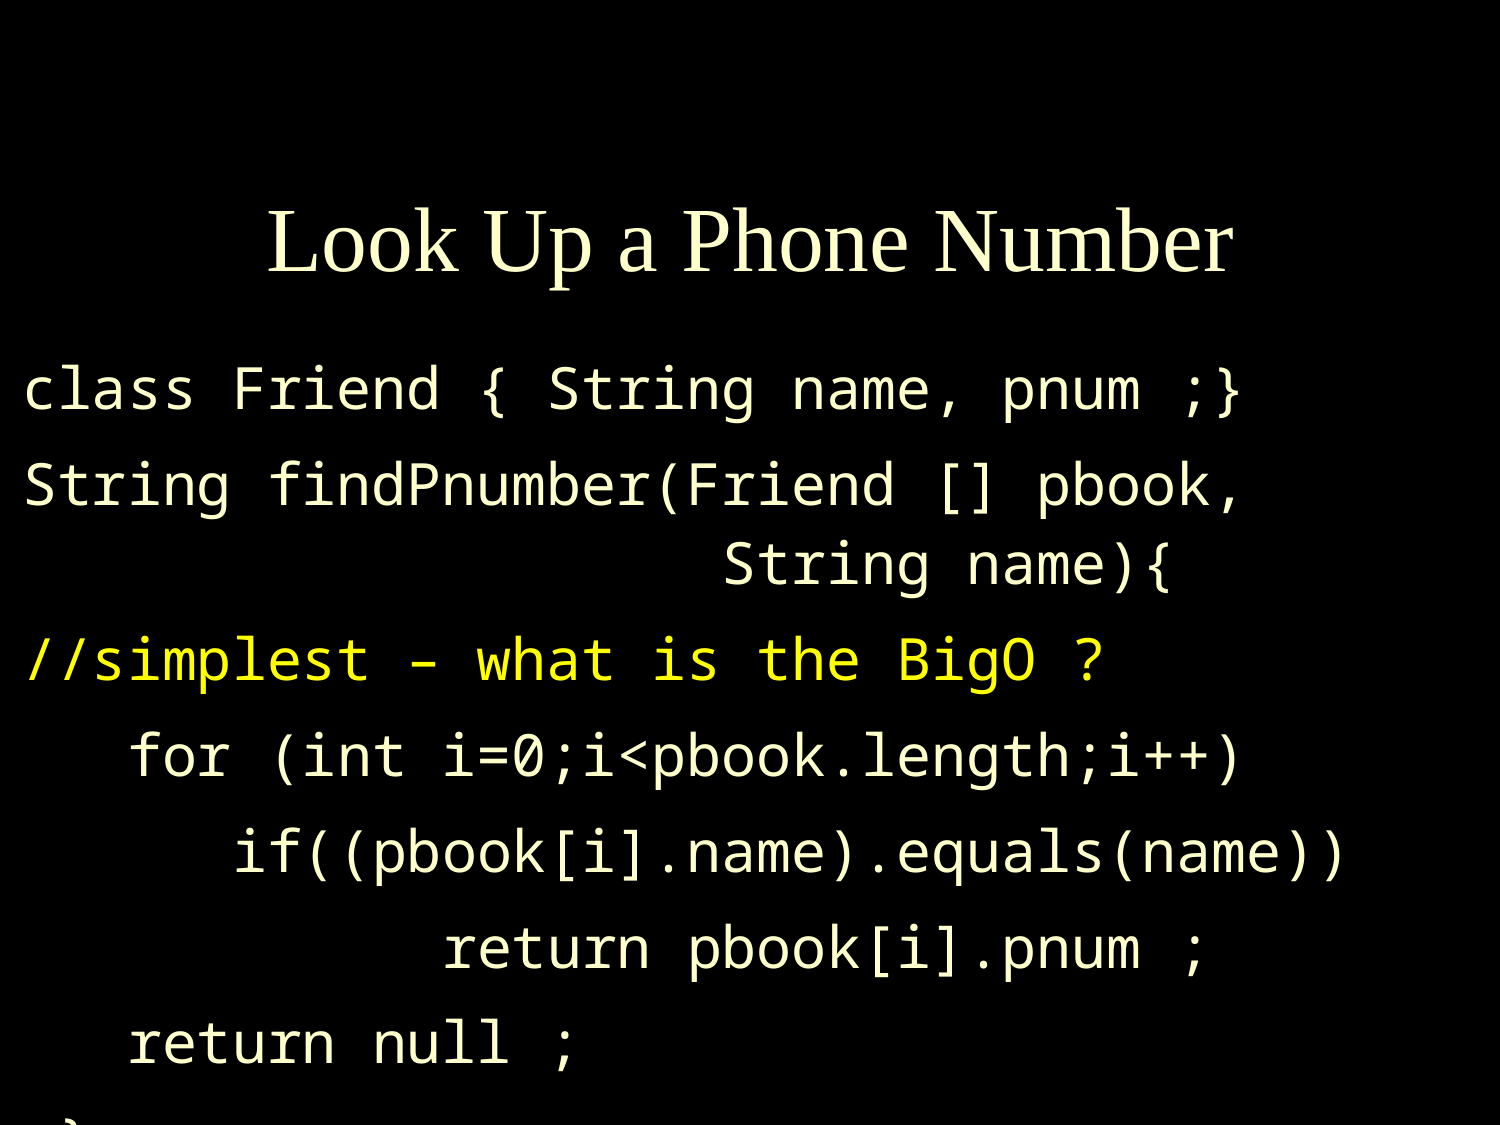

# Look Up a Phone Number
class Friend { String name, pnum ;}
String findPnumber(Friend [] pbook, String name){
//simplest – what is the BigO ?
 for (int i=0;i<pbook.length;i++)
 if((pbook[i].name).equals(name))
 return pbook[i].pnum ;
 return null ;
 }